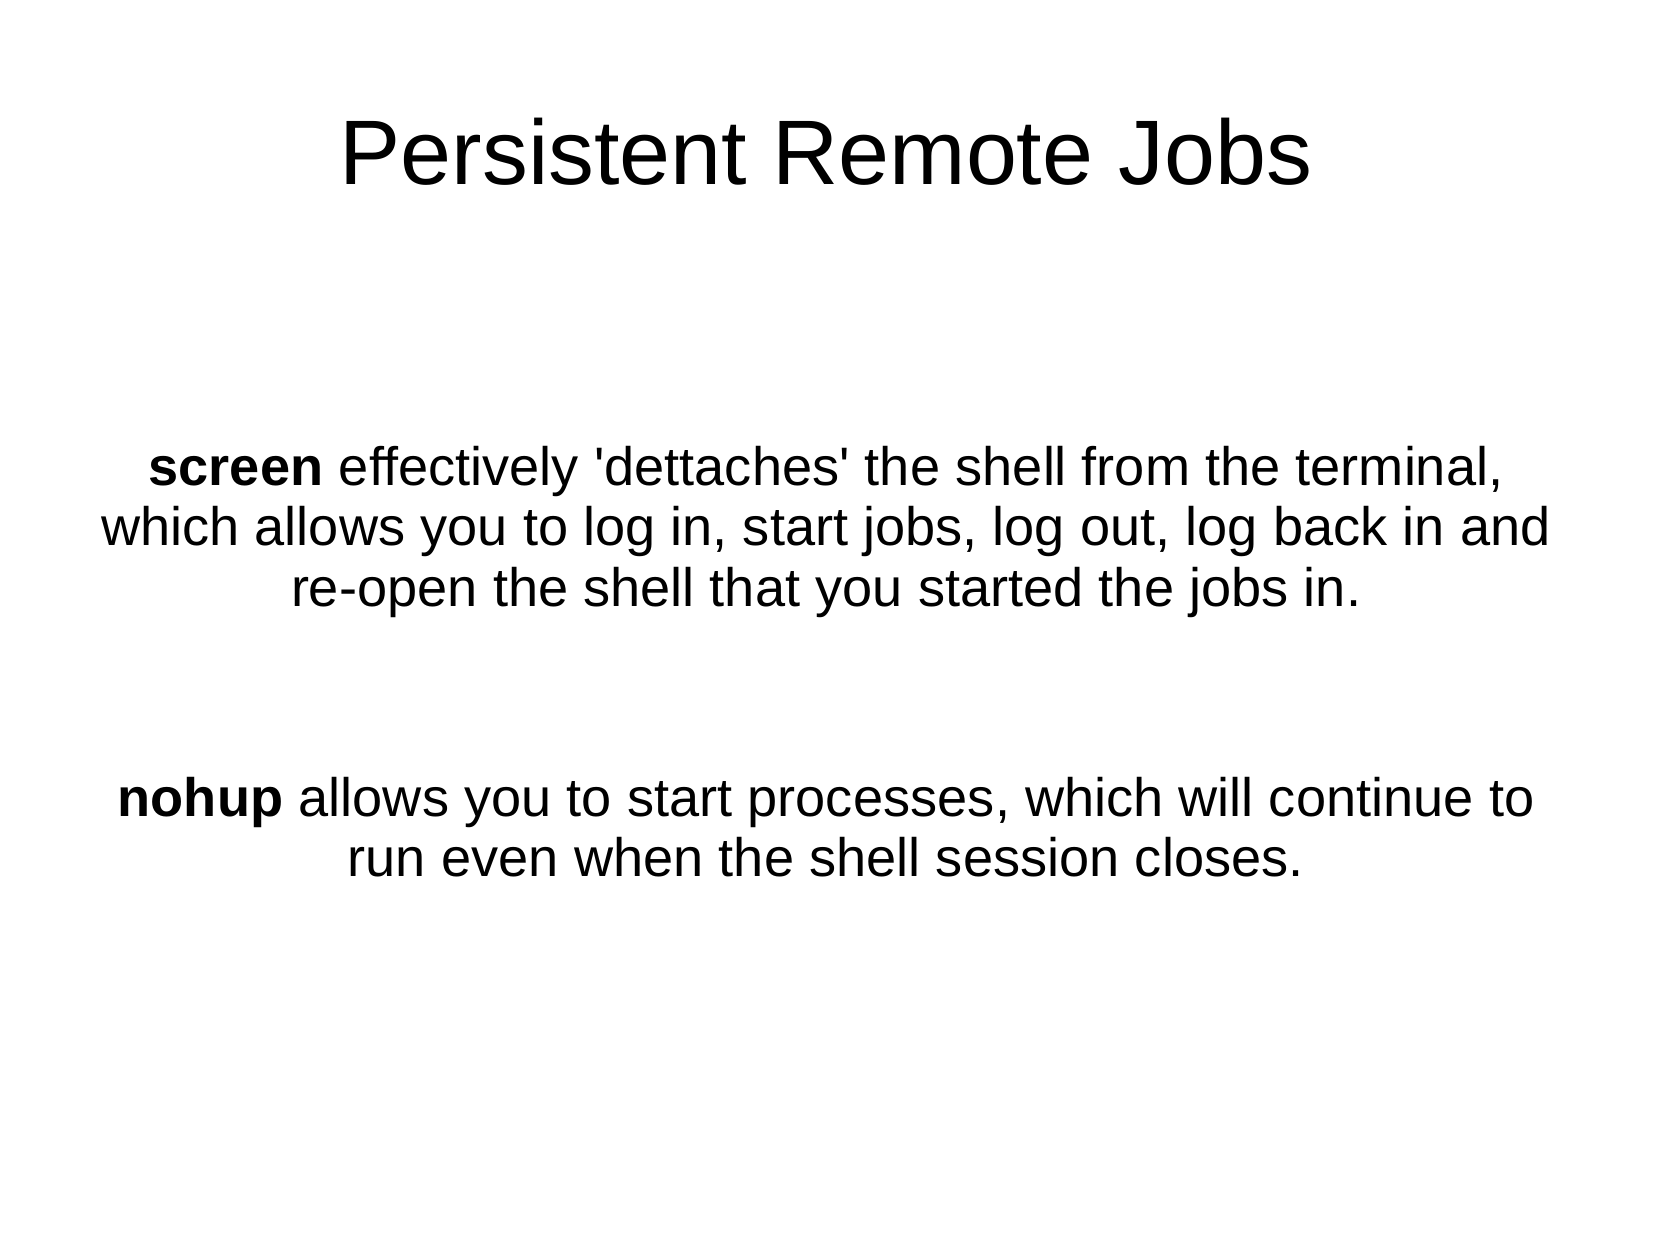

# Persistent Remote Jobs
screen effectively 'dettaches' the shell from the terminal, which allows you to log in, start jobs, log out, log back in and re-open the shell that you started the jobs in.
nohup allows you to start processes, which will continue to run even when the shell session closes.